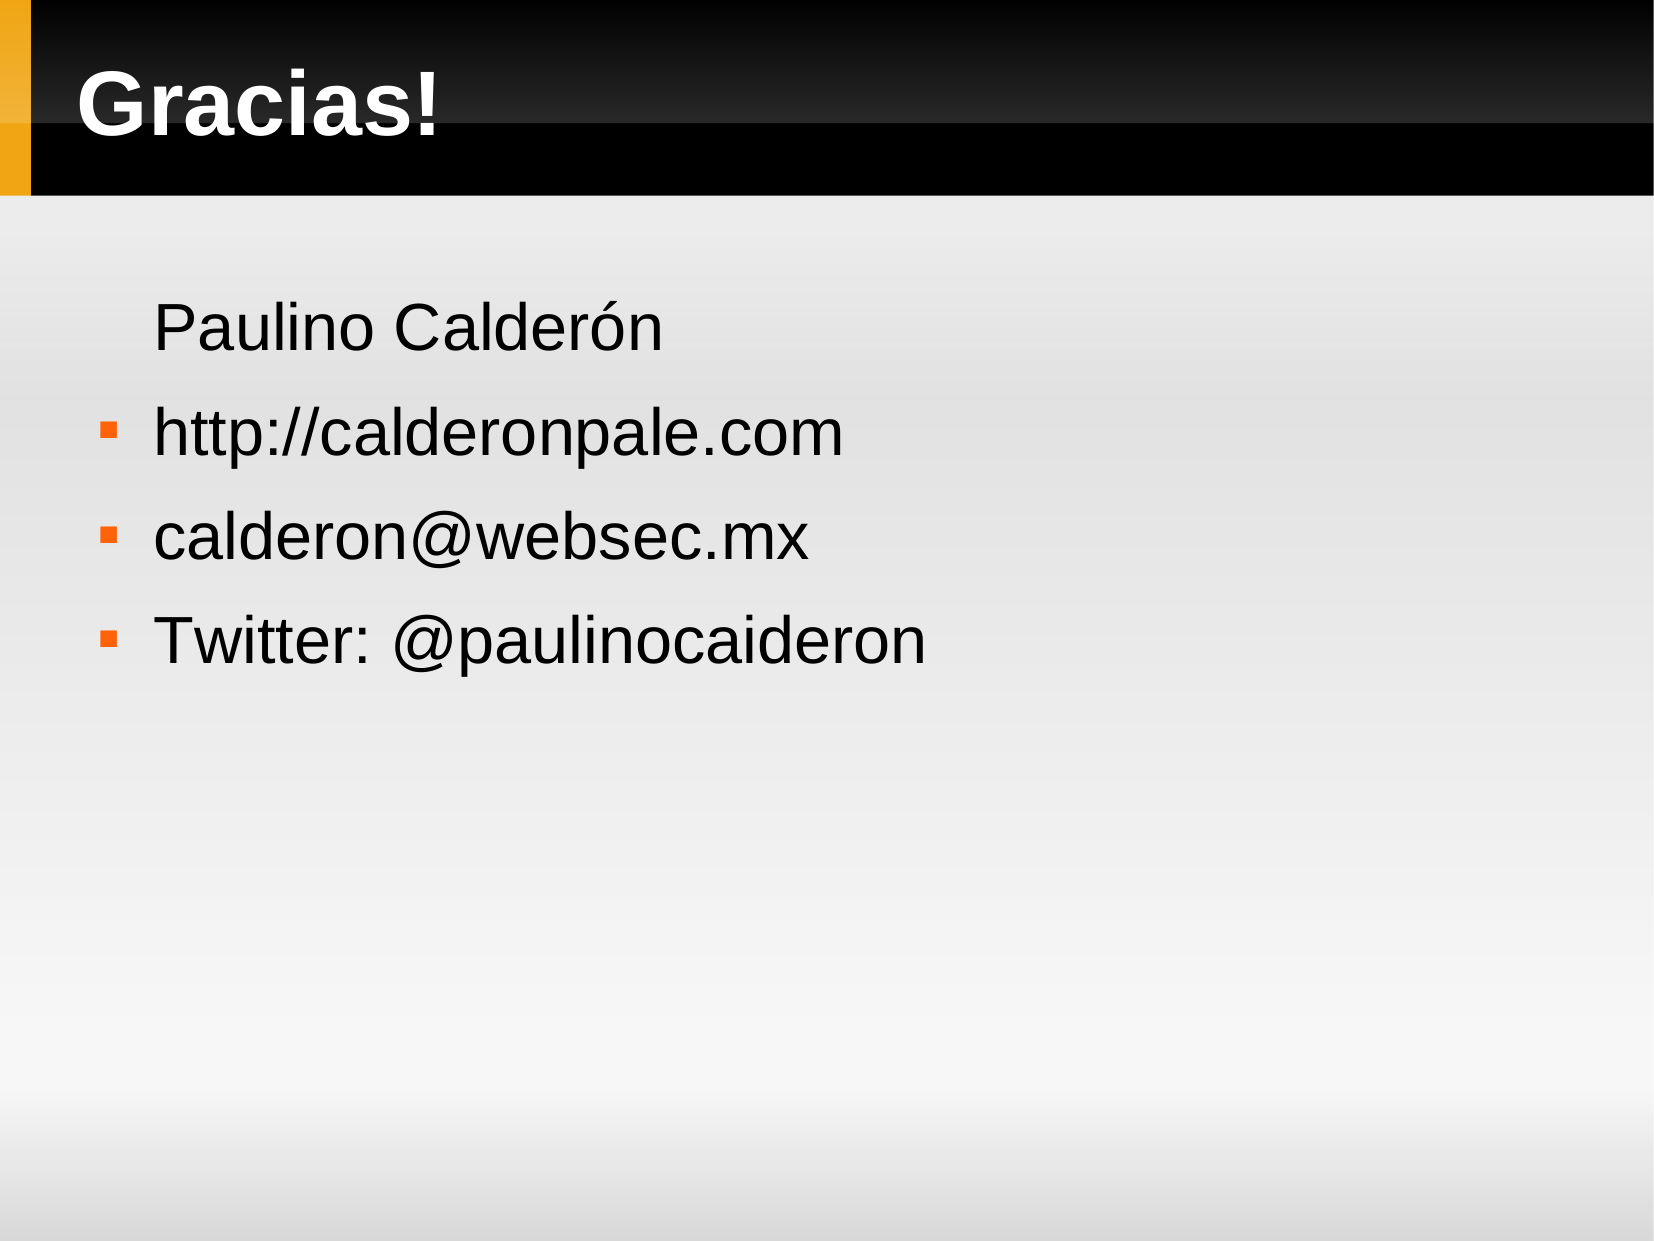

# Gracias!
Paulino Calderón
http://calderonpale.com
calderon@websec.mx
Twitter: @paulinocaideron